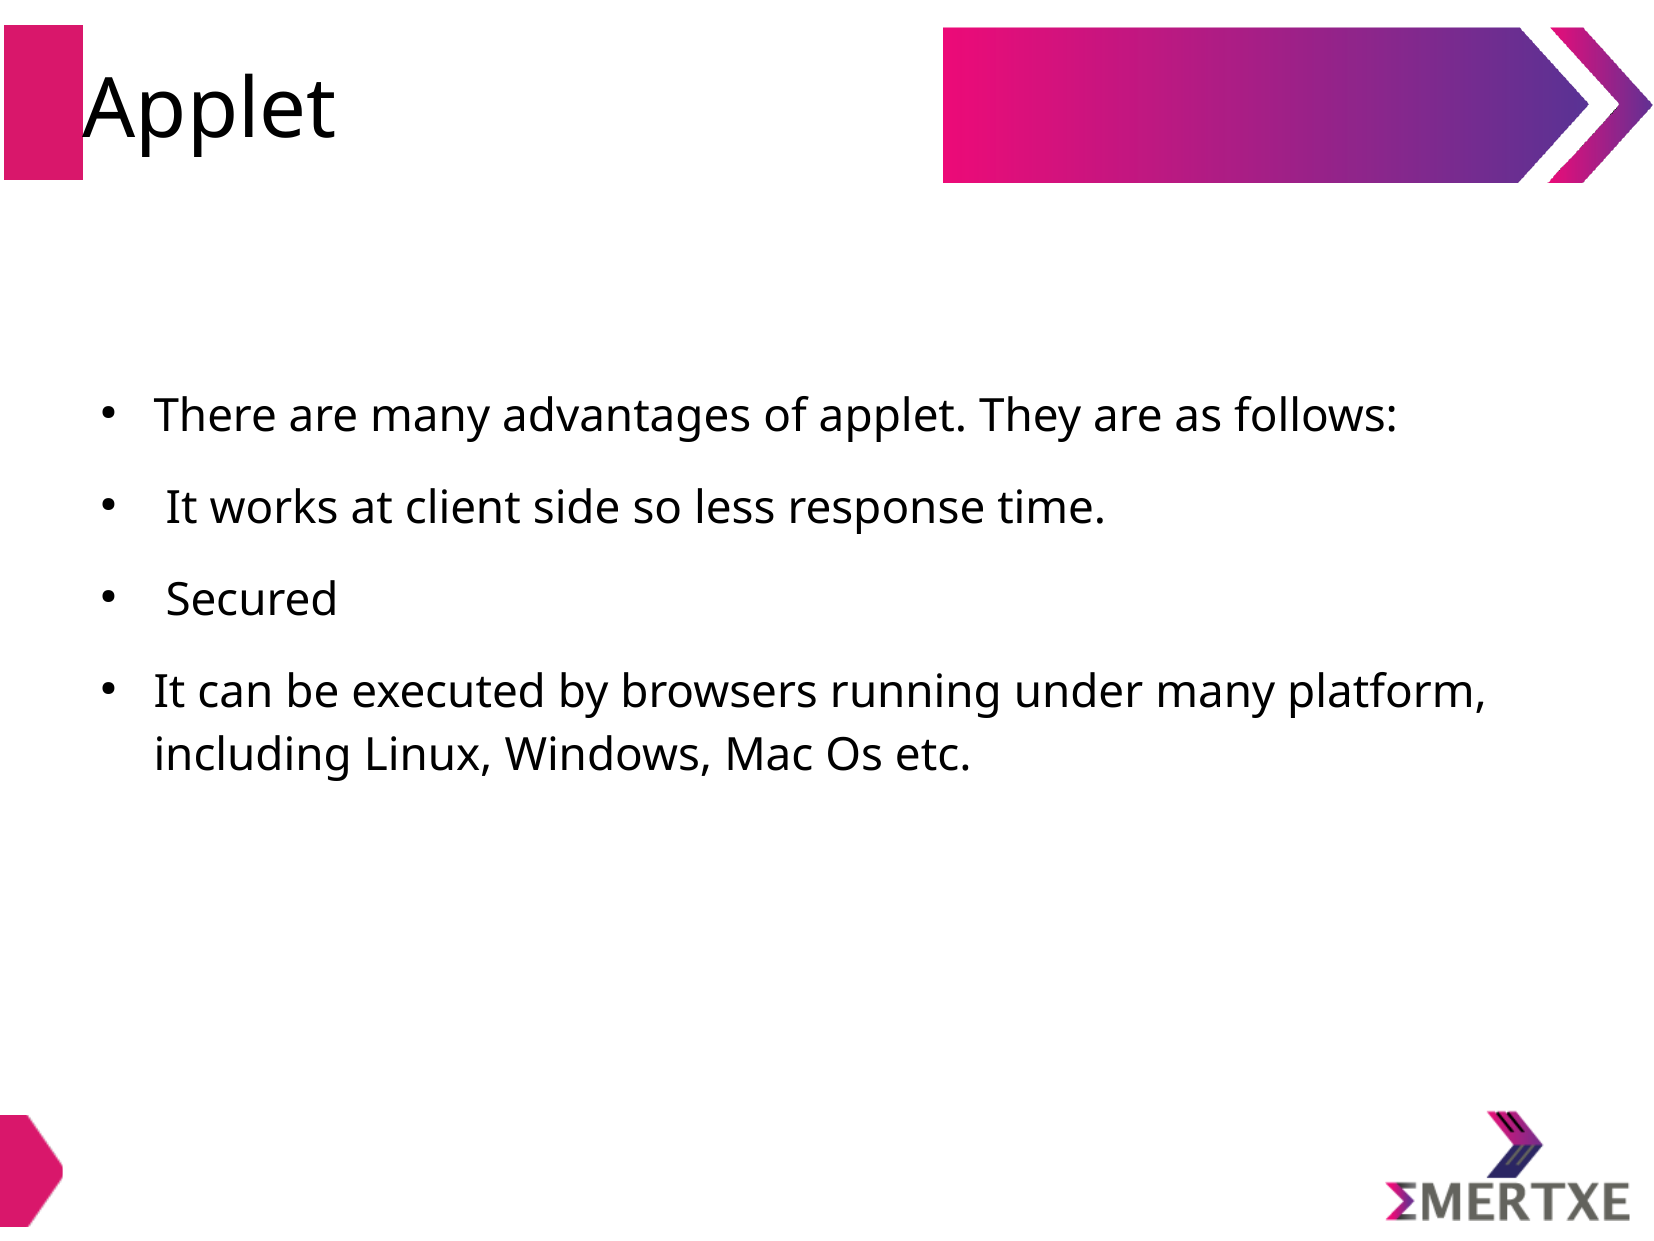

# Applet
There are many advantages of applet. They are as follows:
 It works at client side so less response time.
 Secured
It can be executed by browsers running under many platform, including Linux, Windows, Mac Os etc.